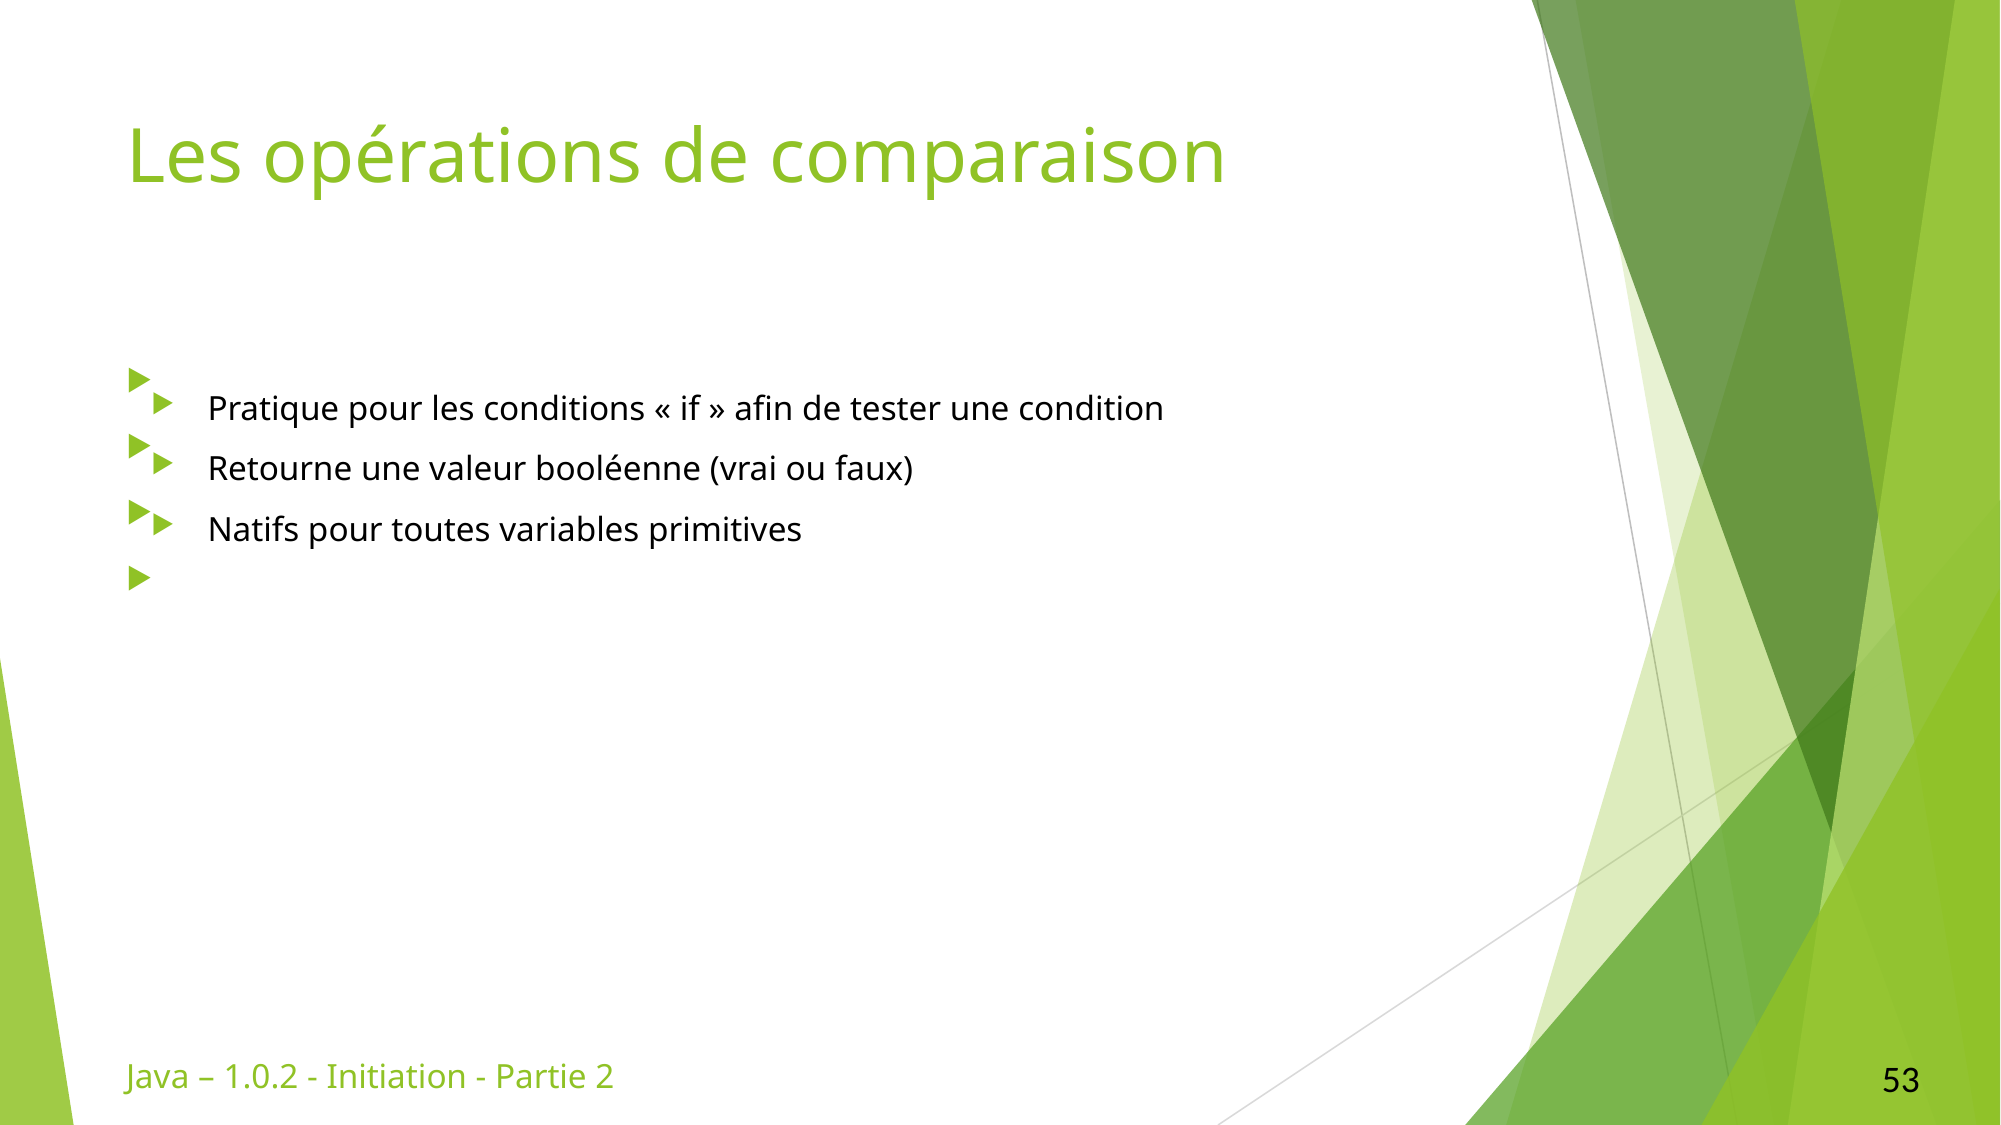

# Les opérations de comparaison
Pratique pour les conditions « if » afin de tester une condition
Retourne une valeur booléenne (vrai ou faux)
Natifs pour toutes variables primitives
Java – 1.0.2 - Initiation - Partie 2